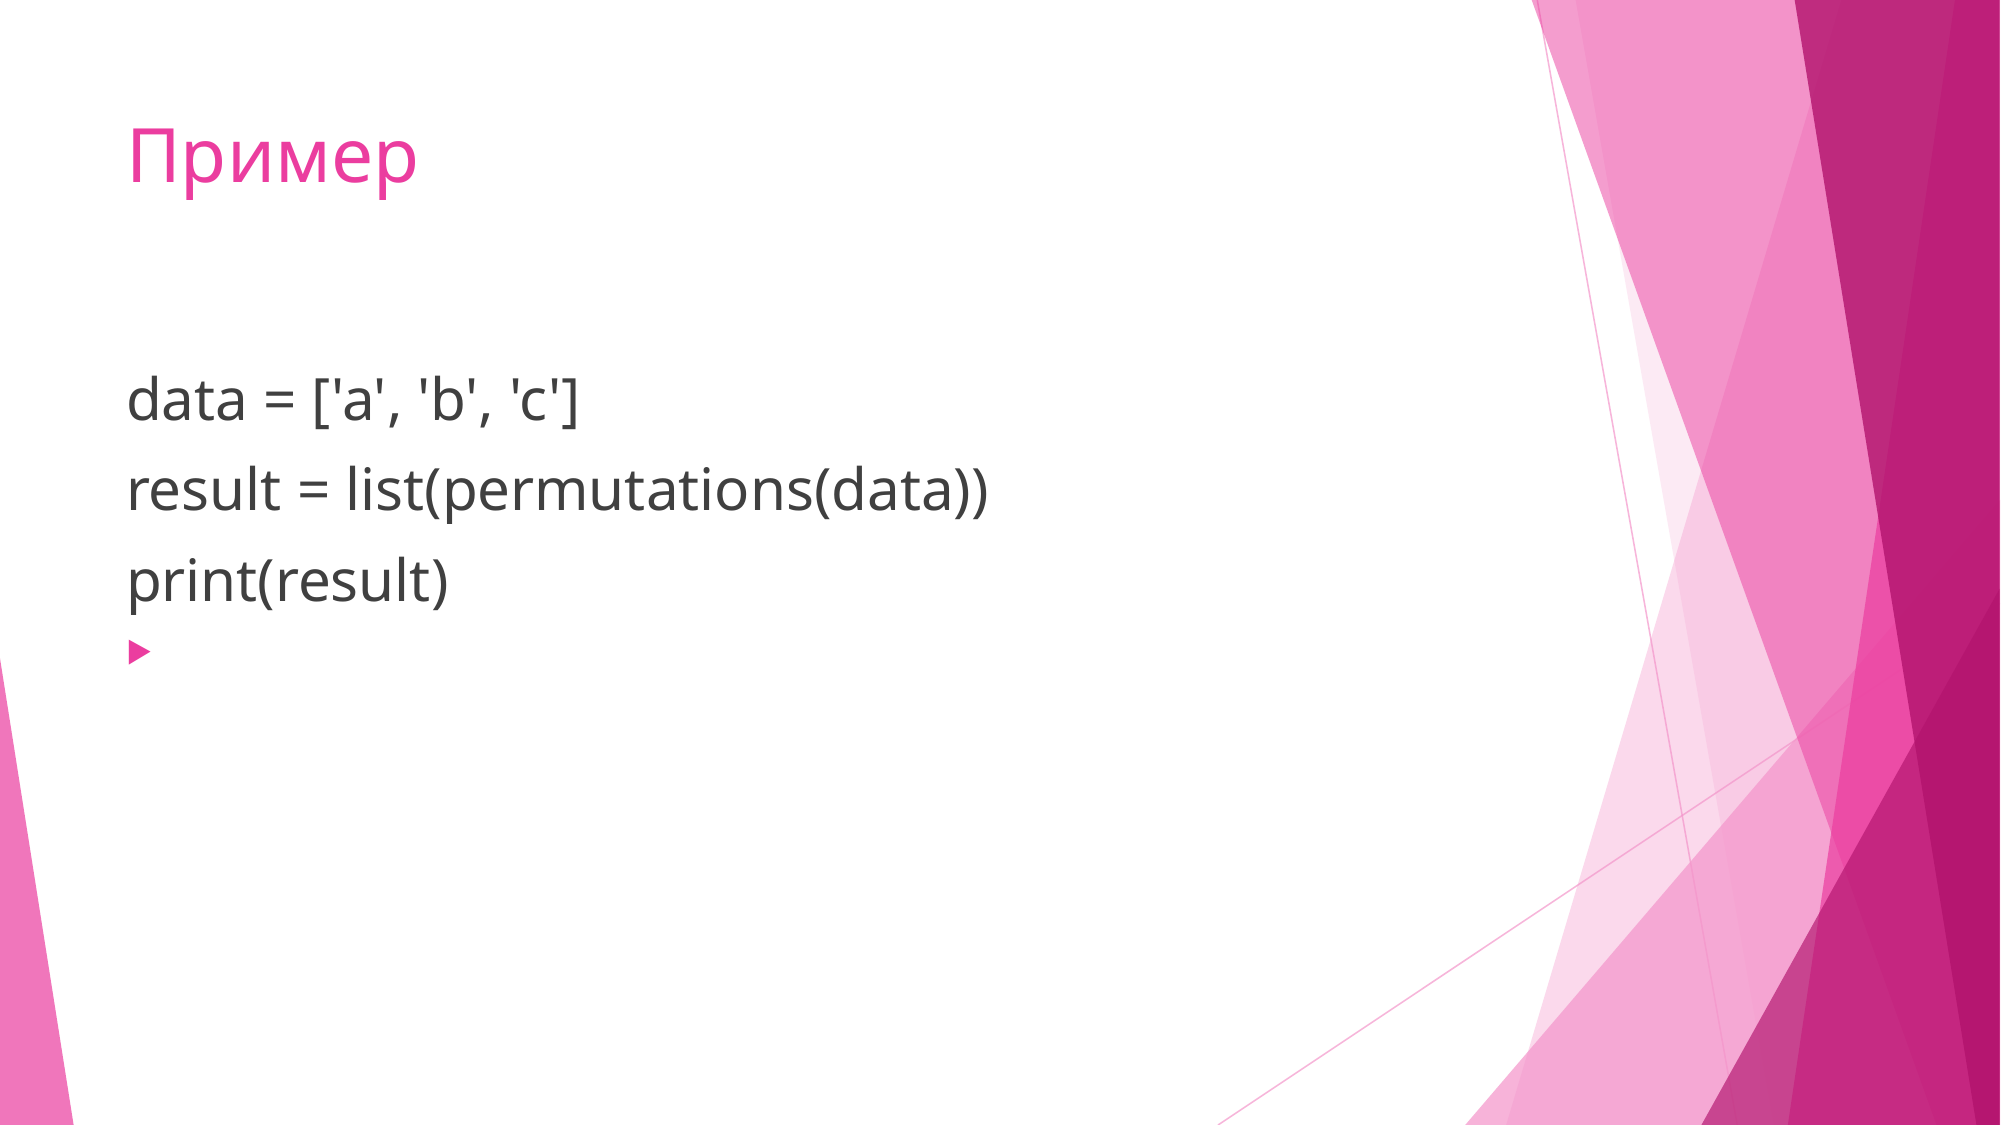

# Пример
data = ['a', 'b', 'c']
result = list(permutations(data))
print(result)